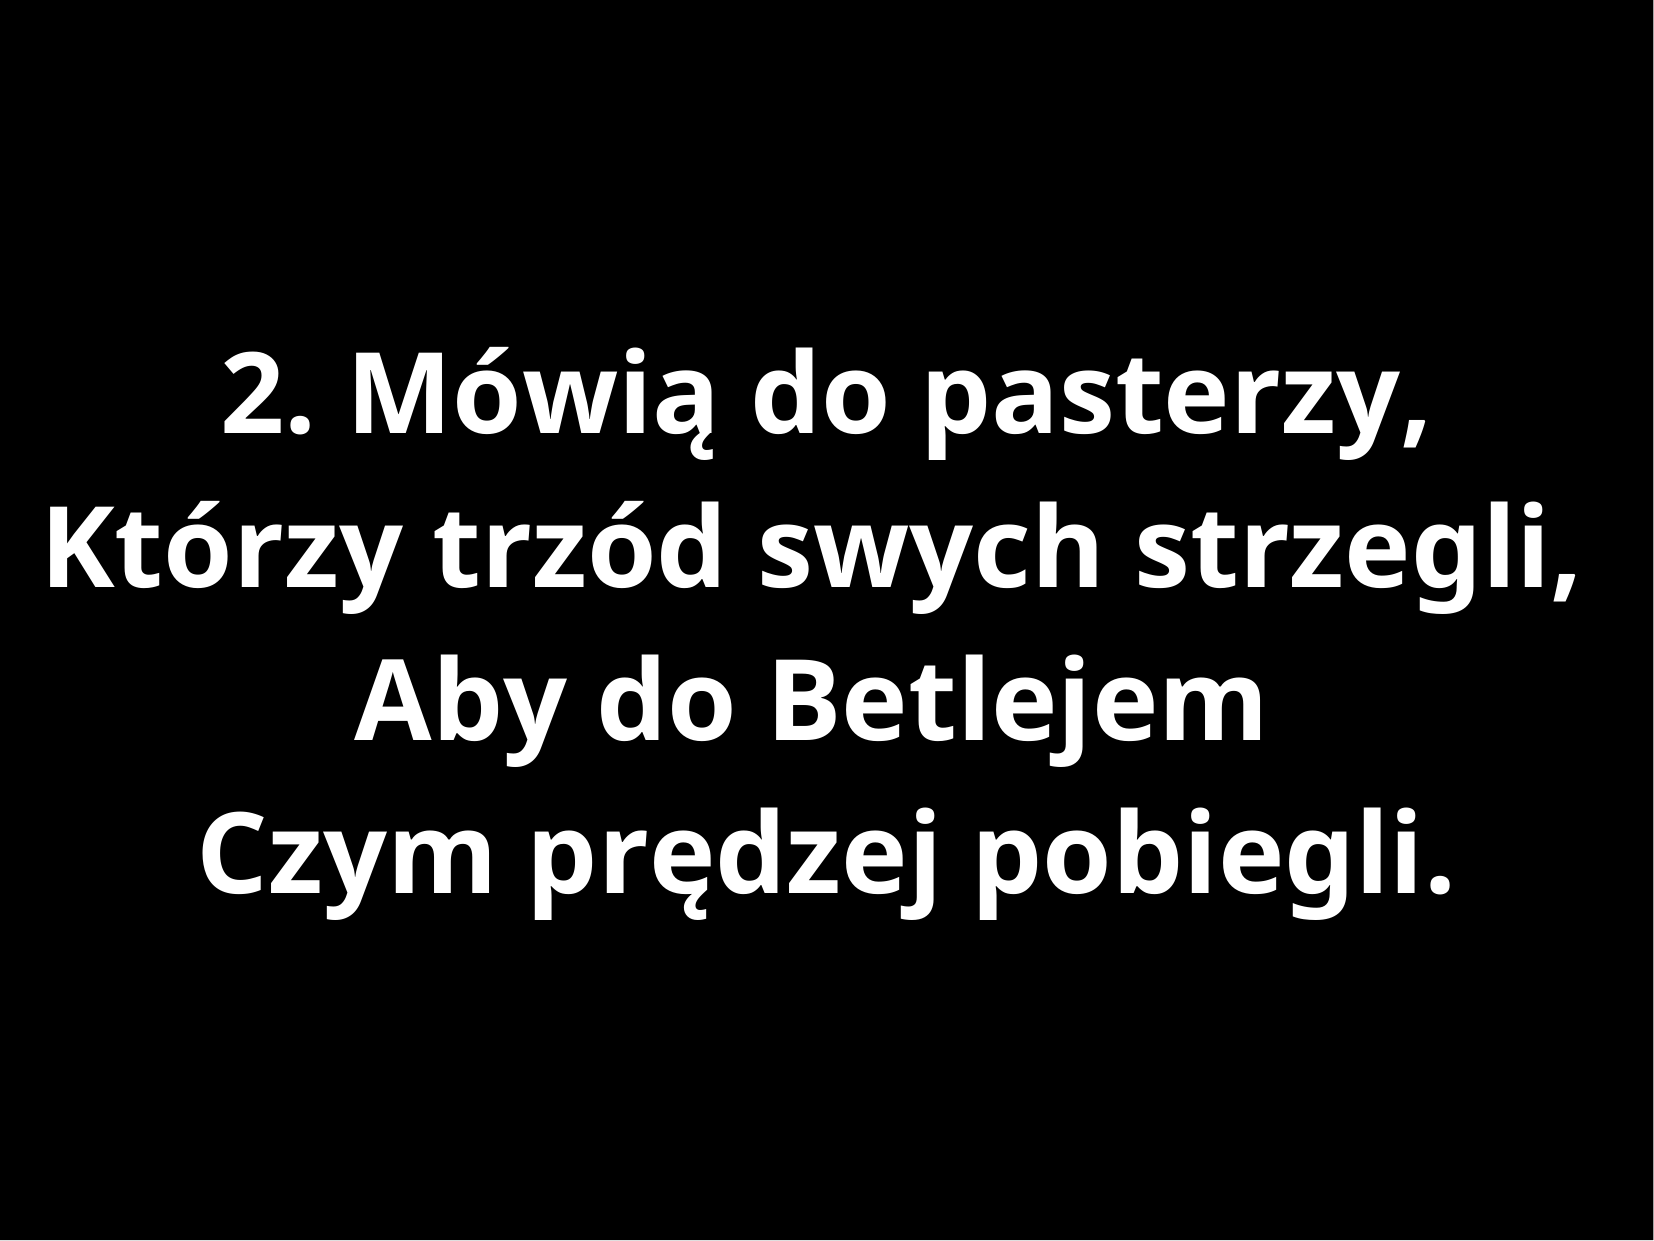

# 2. Mówią do pasterzy, Którzy trzód swych strzegli, Aby do Betlejem Czym prędzej pobiegli.